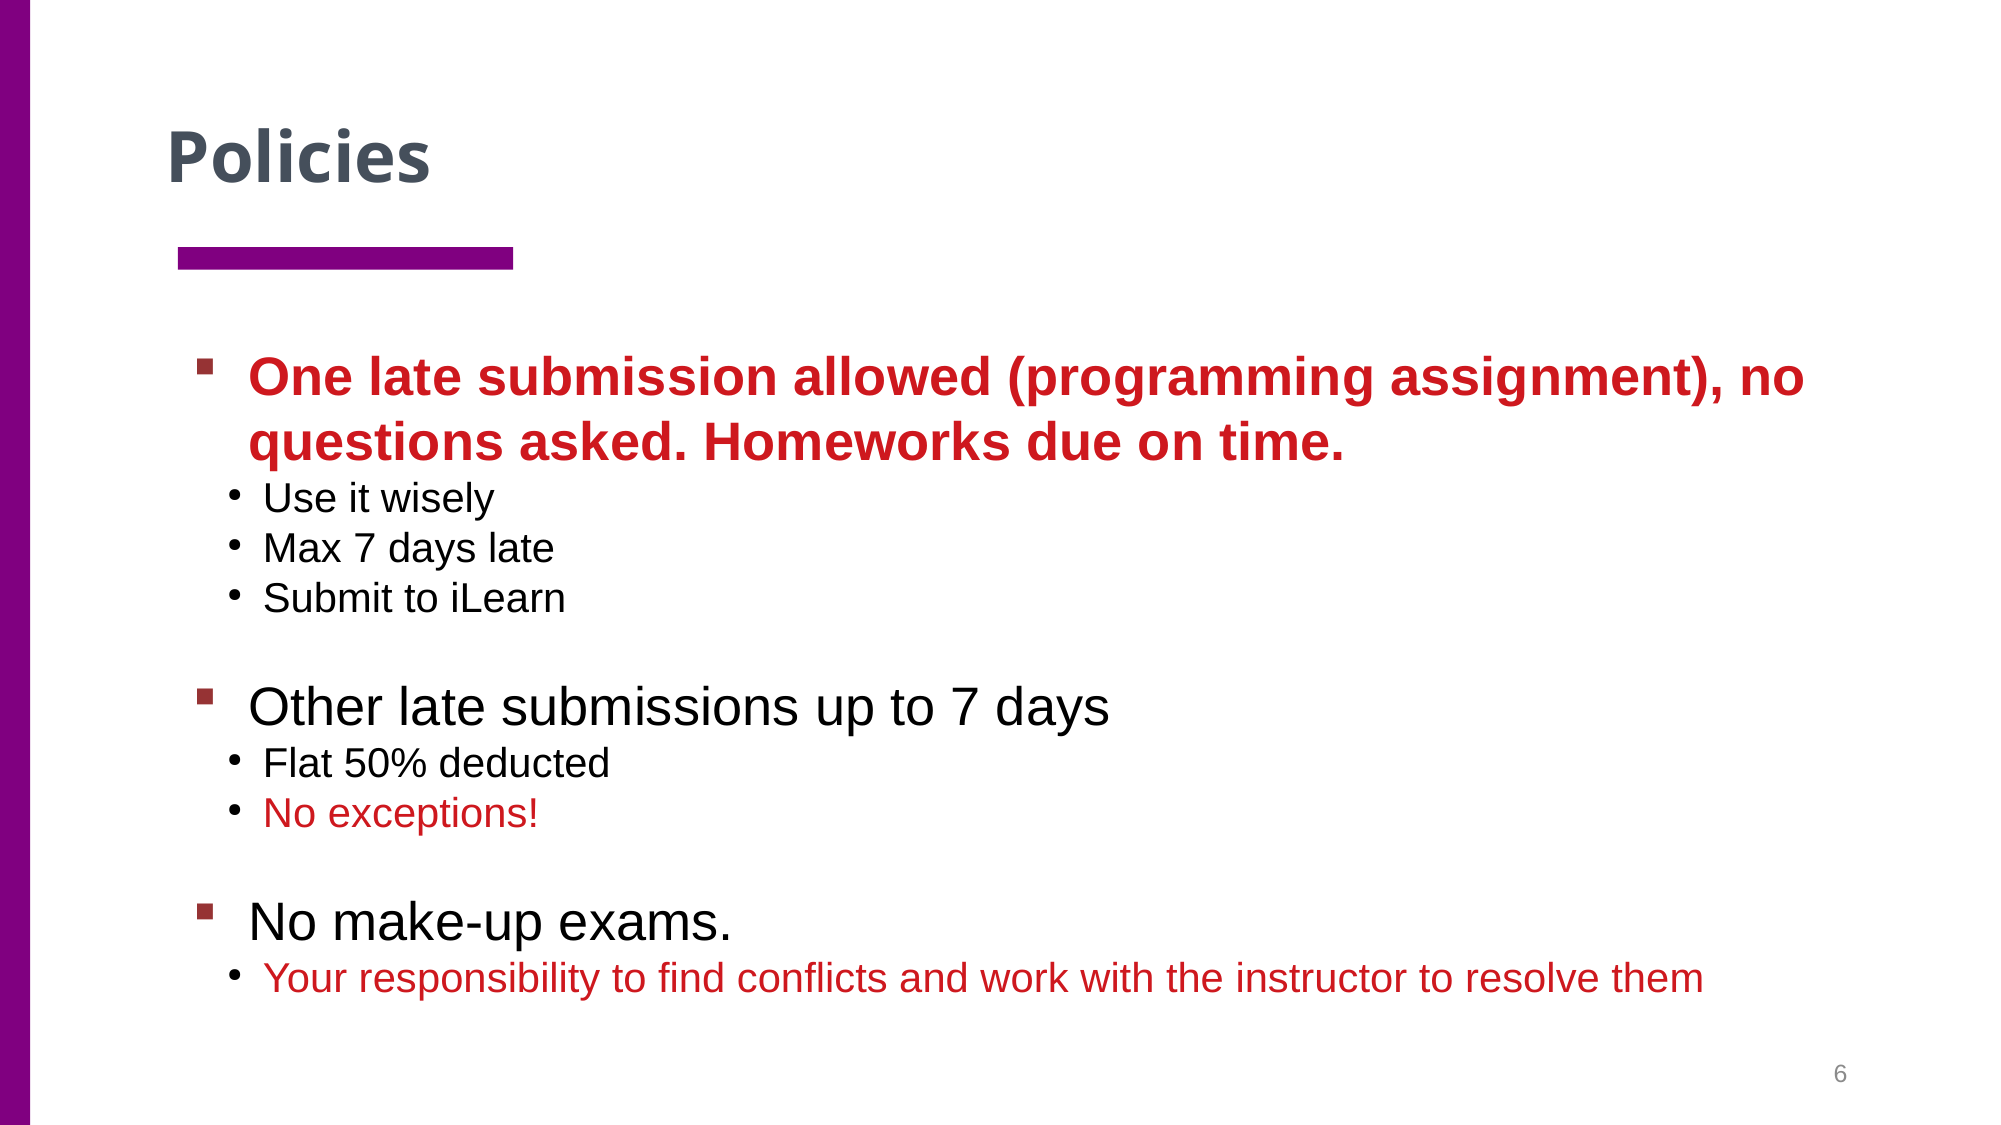

Policies
One late submission allowed (programming assignment), no questions asked. Homeworks due on time.
Use it wisely
Max 7 days late
Submit to iLearn
Other late submissions up to 7 days
Flat 50% deducted
No exceptions!
No make-up exams.
Your responsibility to find conflicts and work with the instructor to resolve them
6